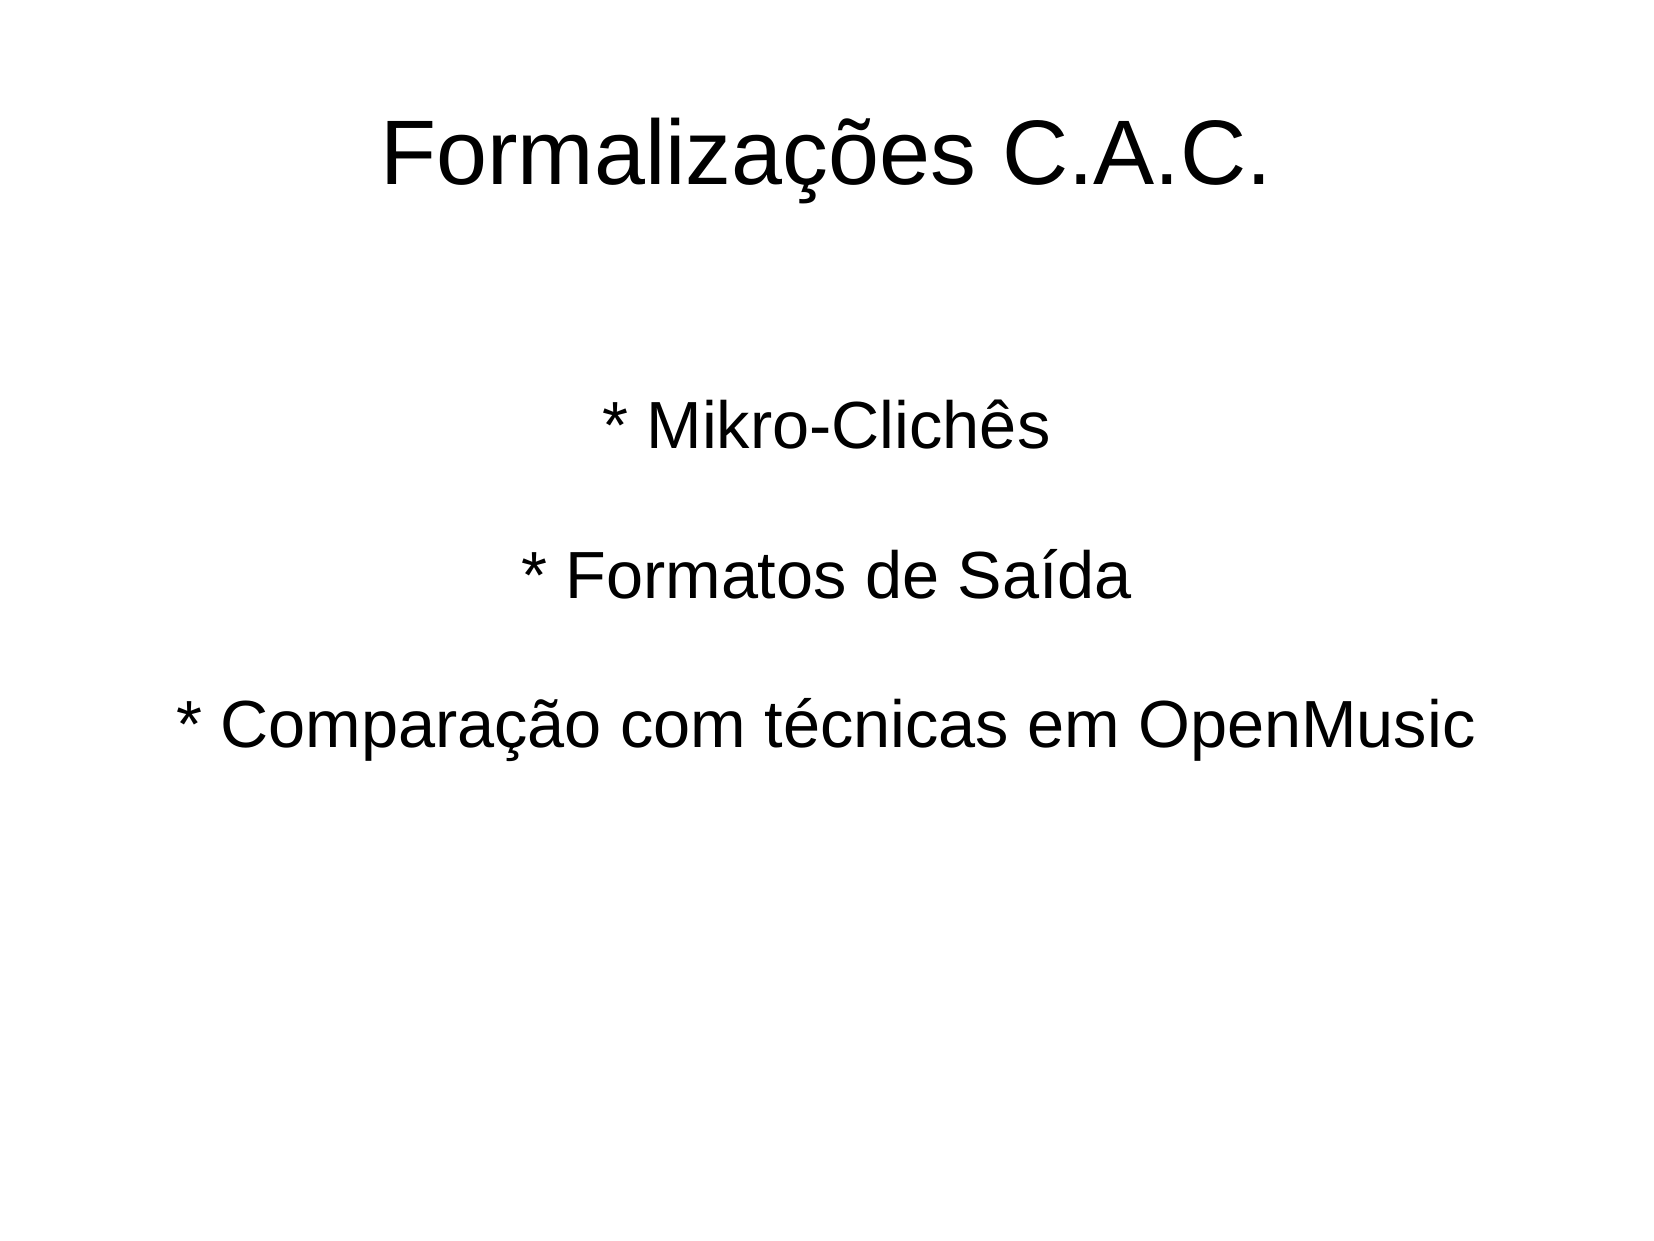

# Formalizações C.A.C.
* Mikro-Clichês
* Formatos de Saída
* Comparação com técnicas em OpenMusic